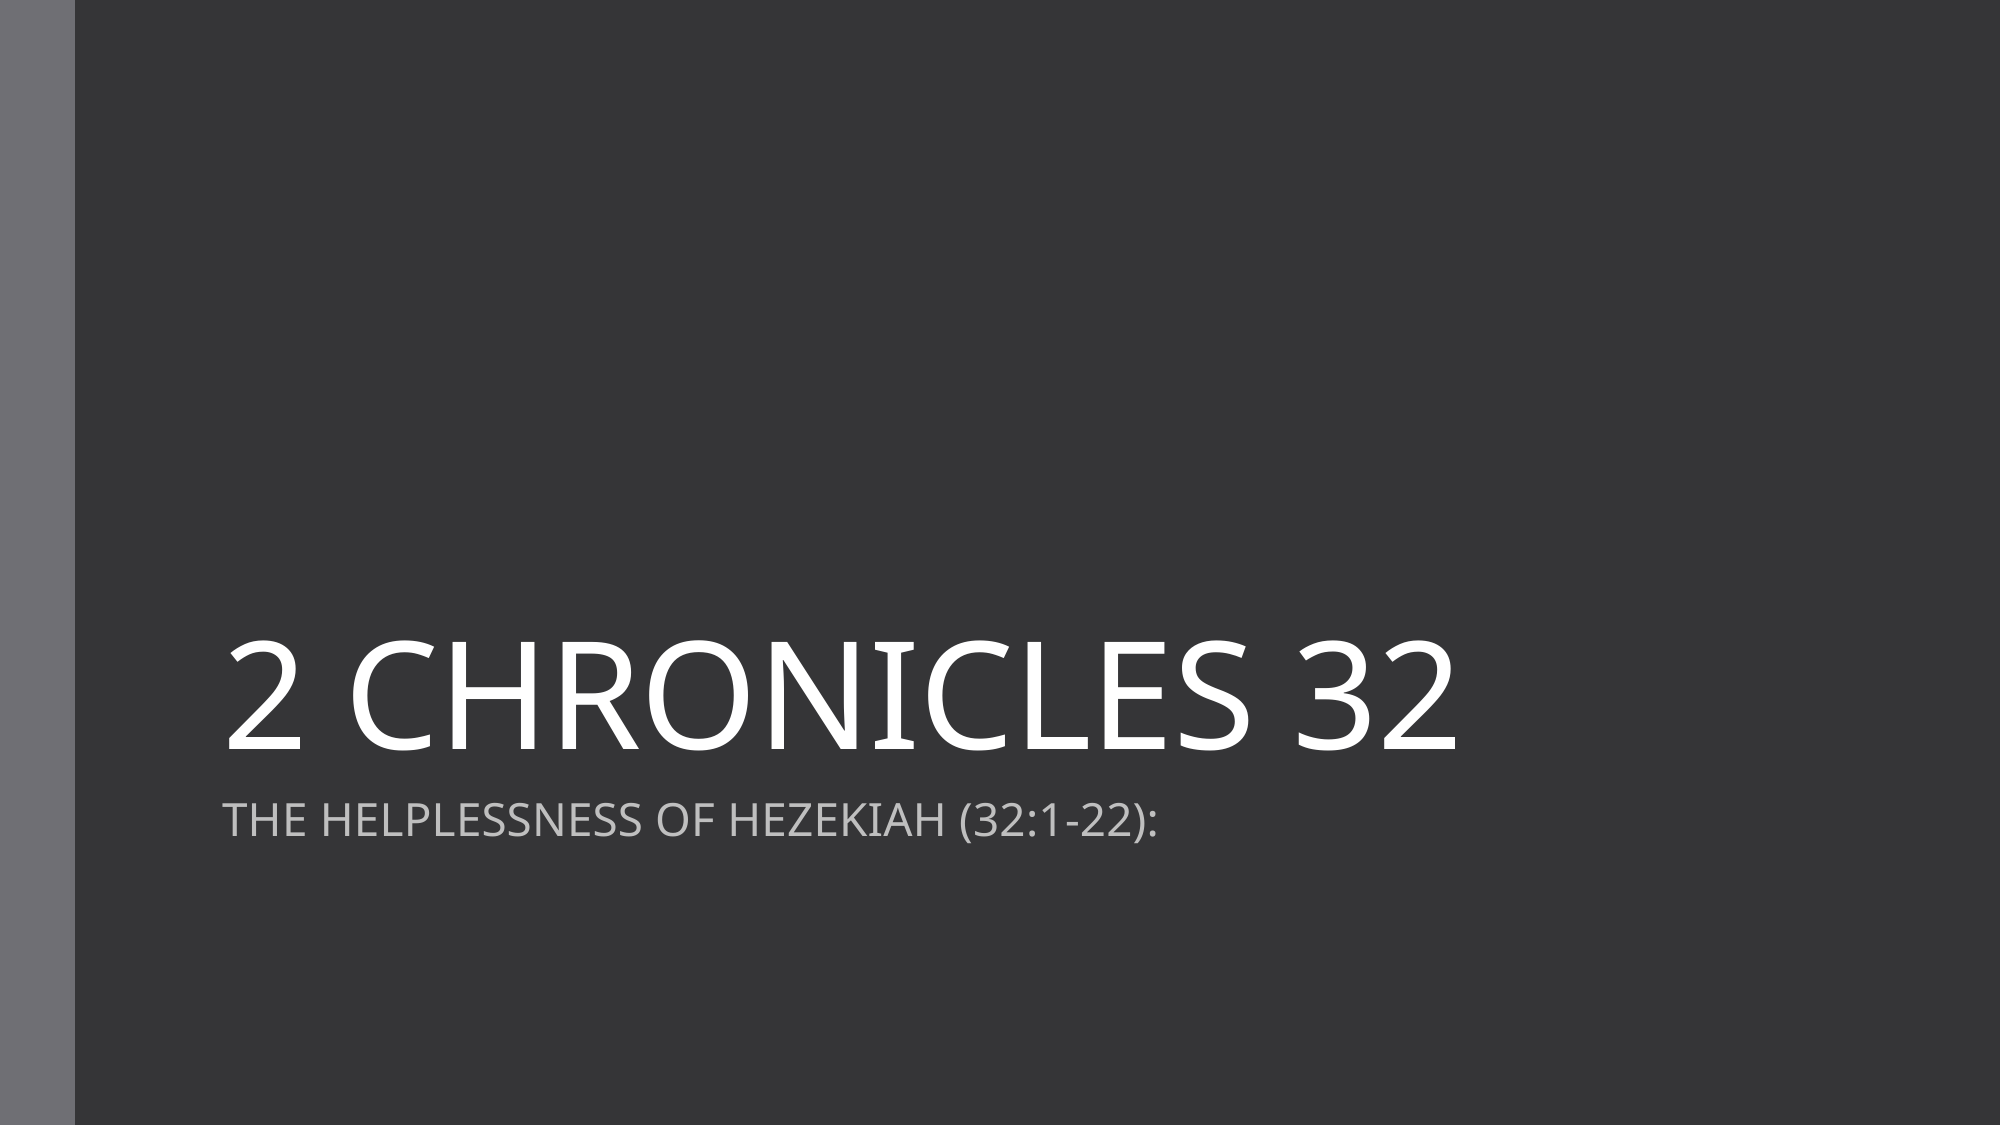

# 2 CHRONICLES 32
THE HELPLESSNESS OF HEZEKIAH (32:1-22):